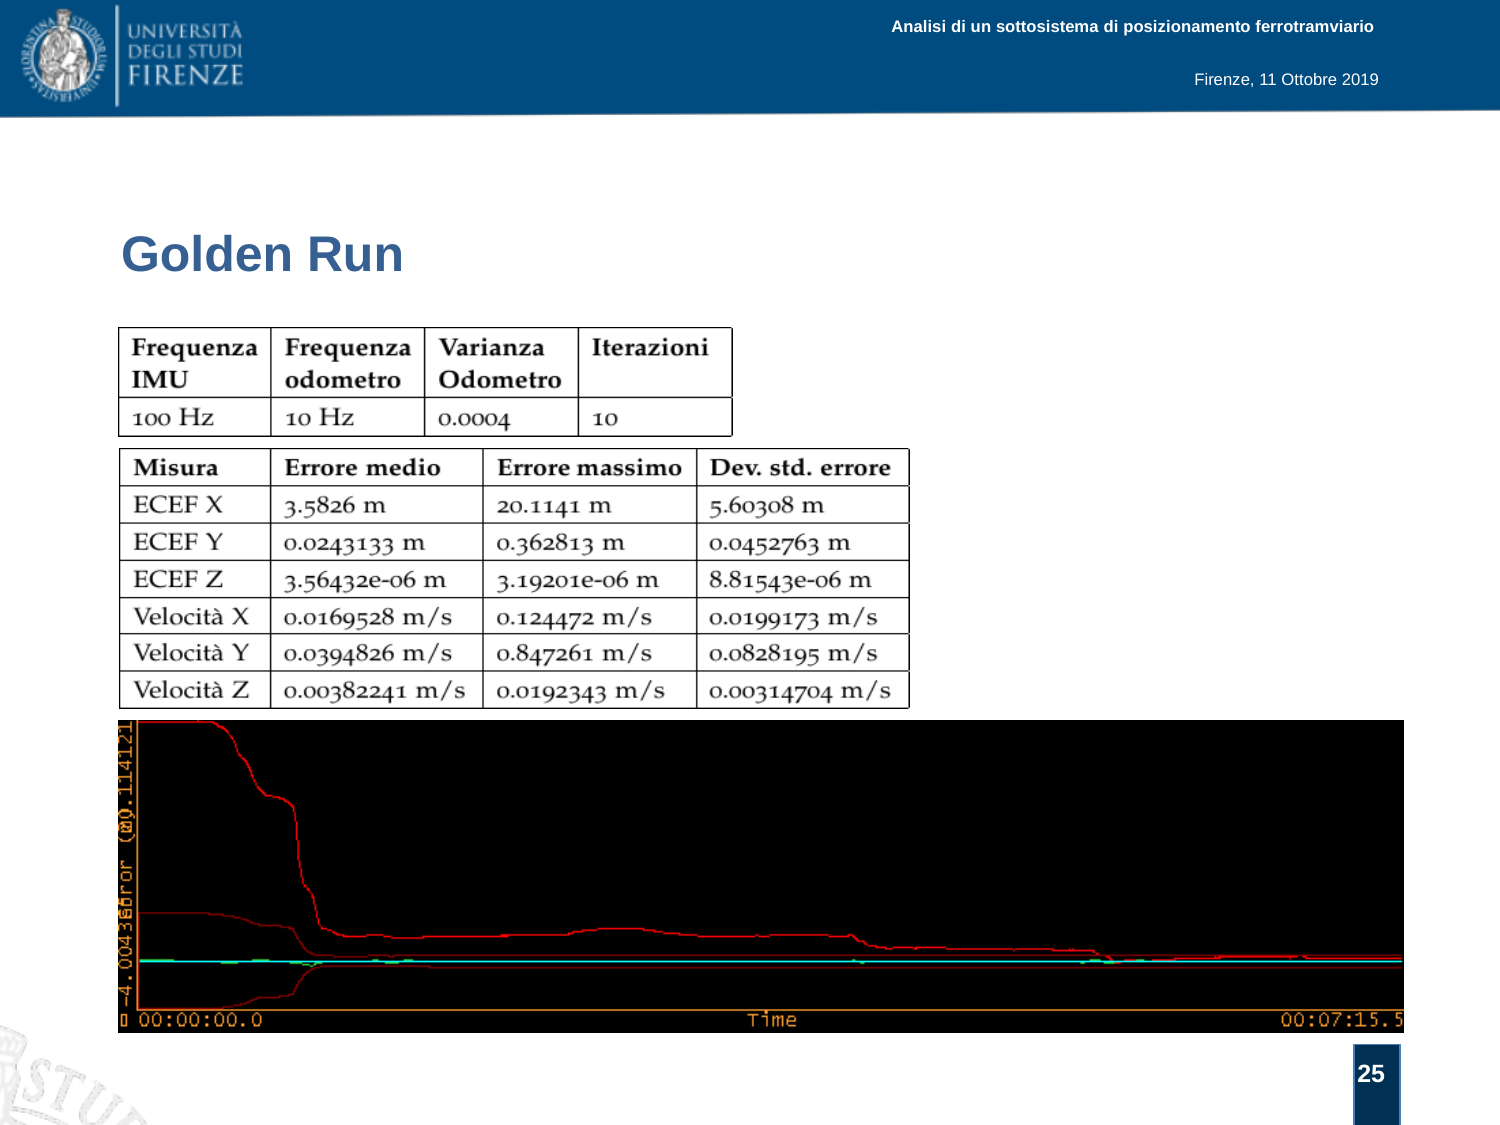

Analisi di un sottosistema di posizionamento ferrotramviario
Firenze, 11 Ottobre 2019
Golden Run